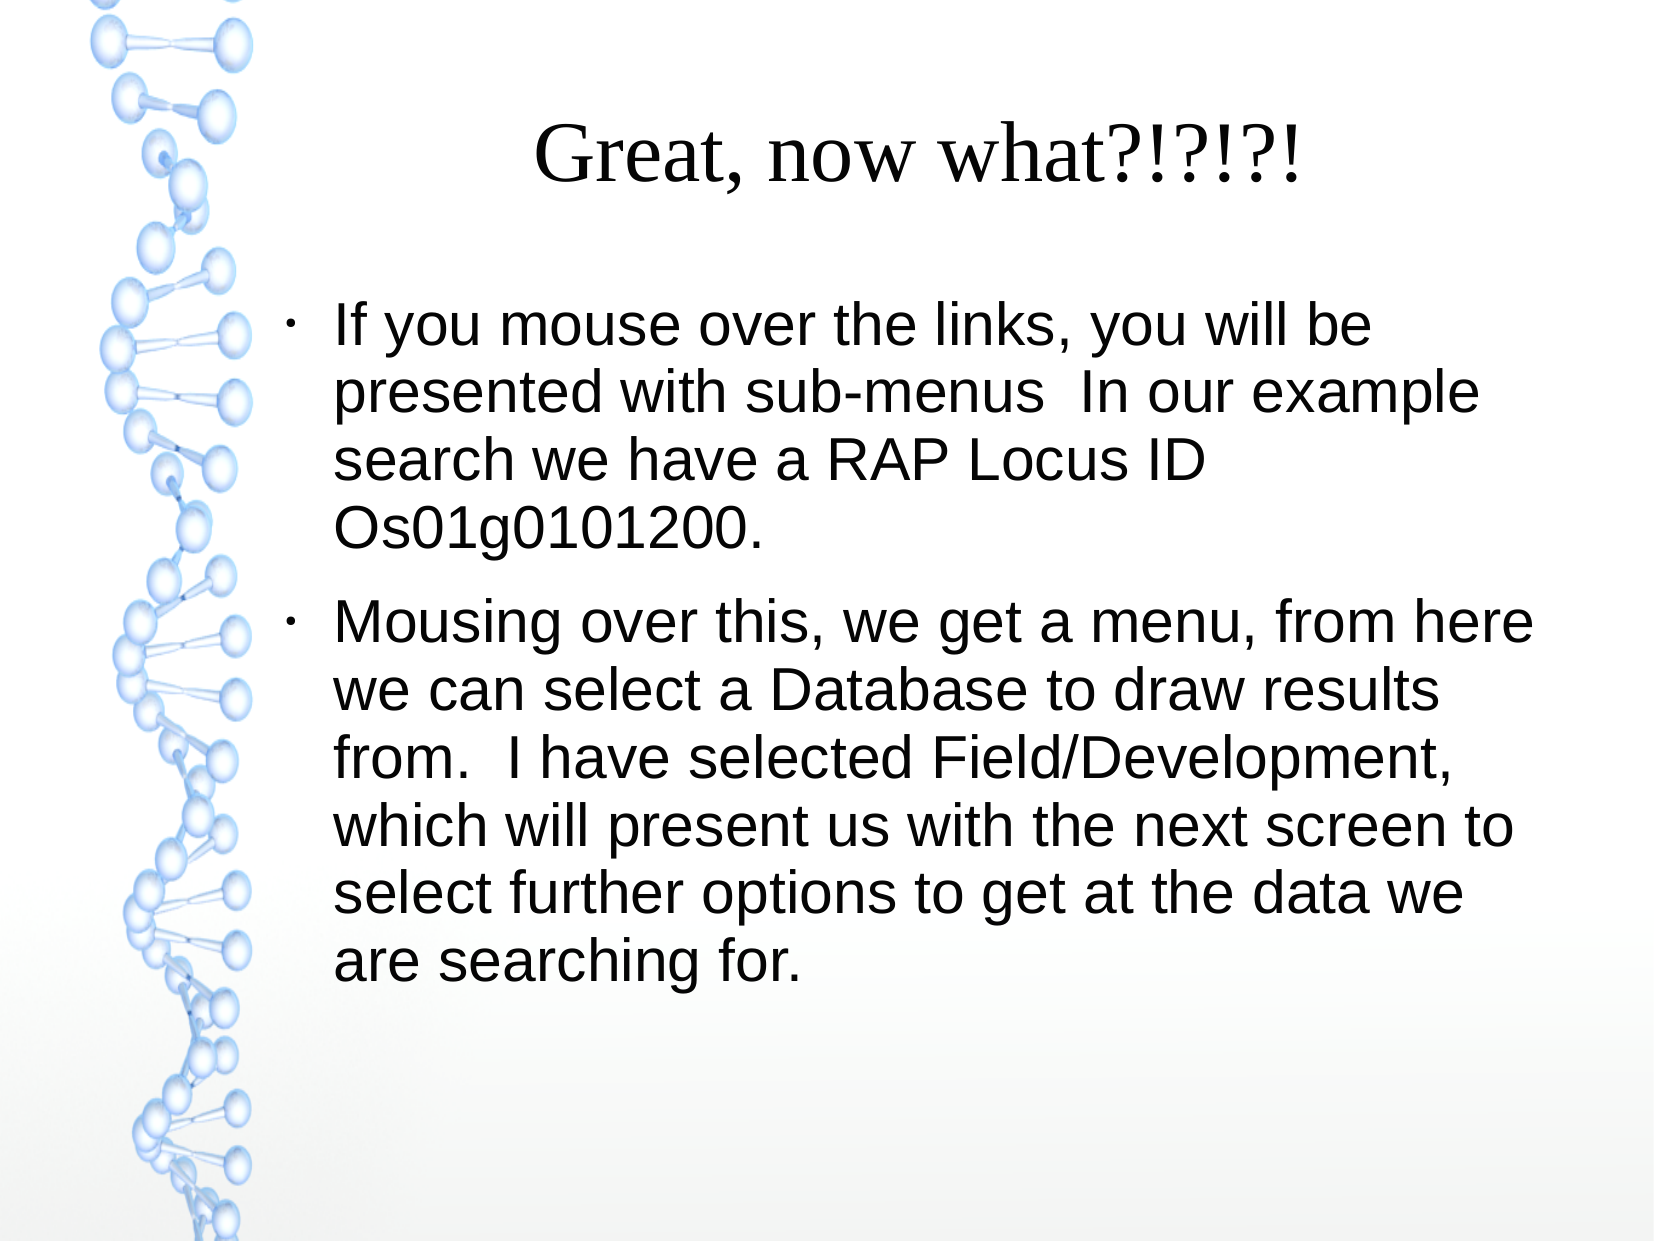

# Great, now what?!?!?!
If you mouse over the links, you will be presented with sub-menus In our example search we have a RAP Locus ID Os01g0101200.
Mousing over this, we get a menu, from here we can select a Database to draw results from. I have selected Field/Development, which will present us with the next screen to select further options to get at the data we are searching for.